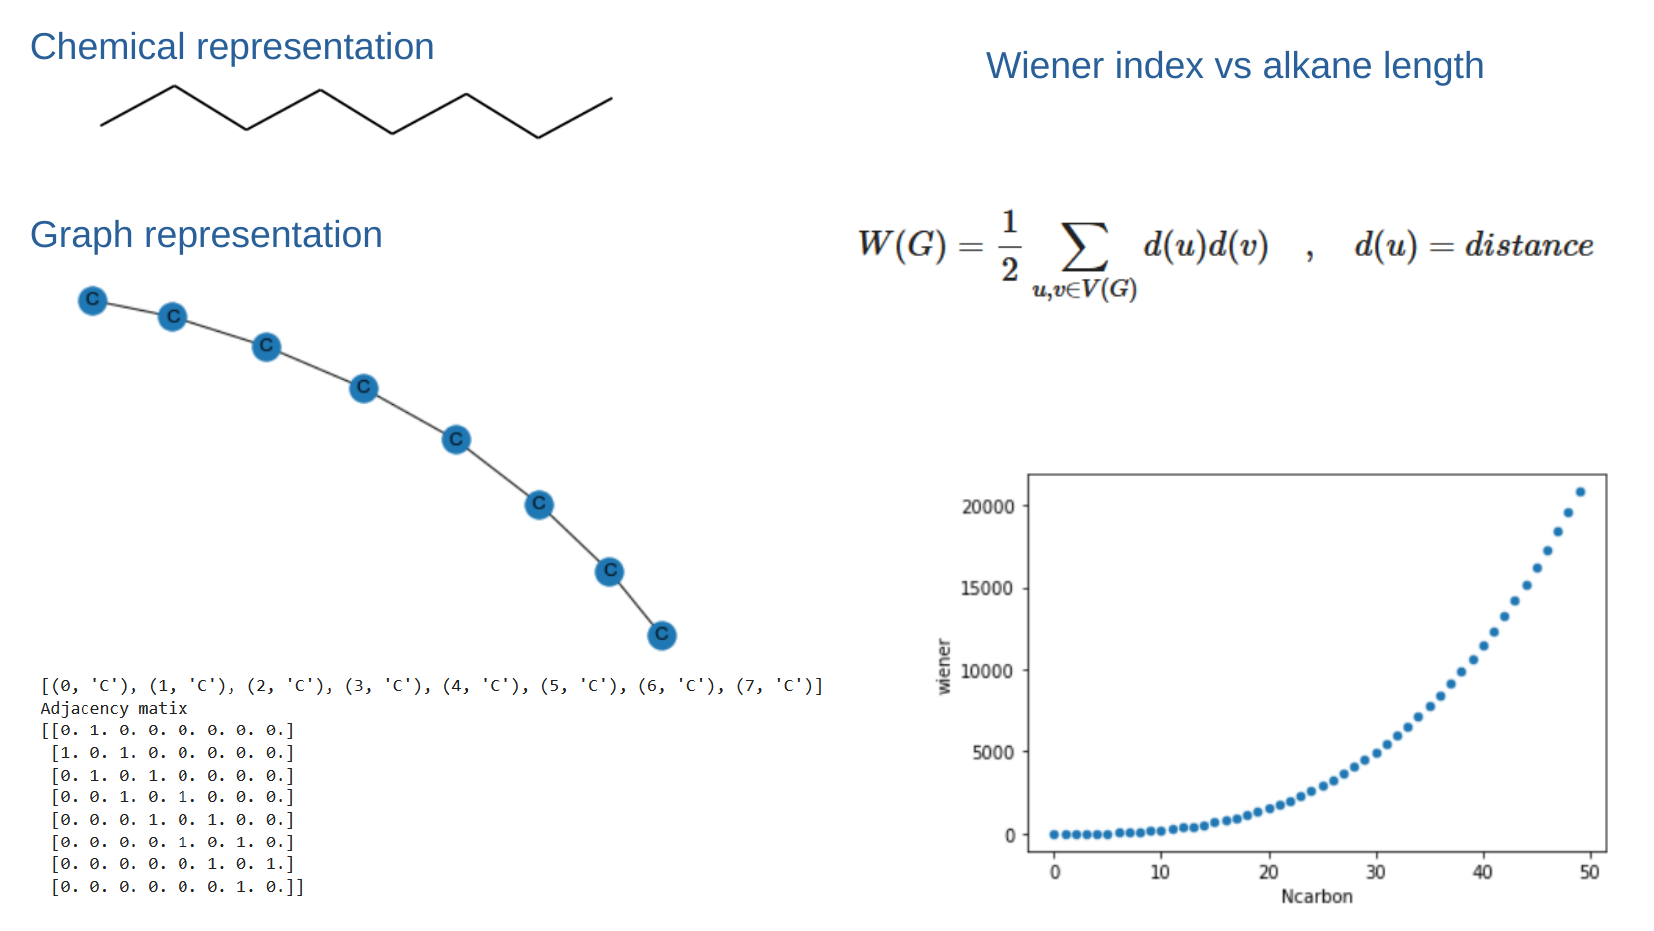

Chemical representation
Wiener index vs alkane length
Graph representation